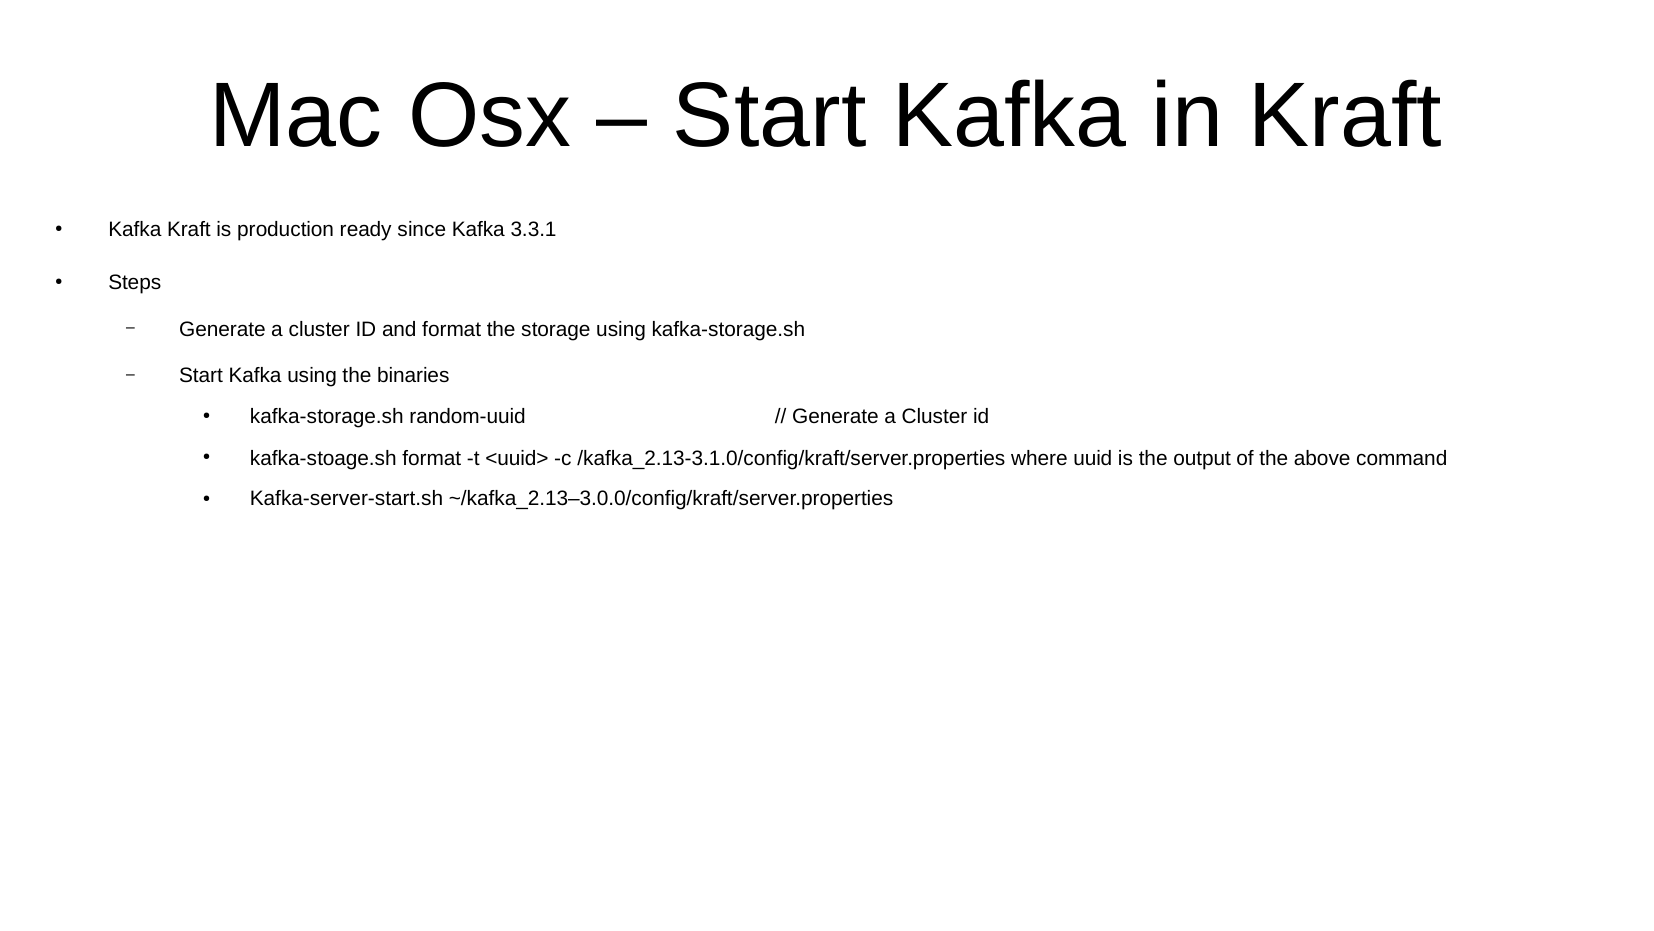

# Mac Osx – Start Kafka in Kraft
Kafka Kraft is production ready since Kafka 3.3.1
Steps
Generate a cluster ID and format the storage using kafka-storage.sh
Start Kafka using the binaries
kafka-storage.sh random-uuid 				// Generate a Cluster id
kafka-stoage.sh format -t <uuid> -c /kafka_2.13-3.1.0/config/kraft/server.properties where uuid is the output of the above command
Kafka-server-start.sh ~/kafka_2.13–3.0.0/config/kraft/server.properties